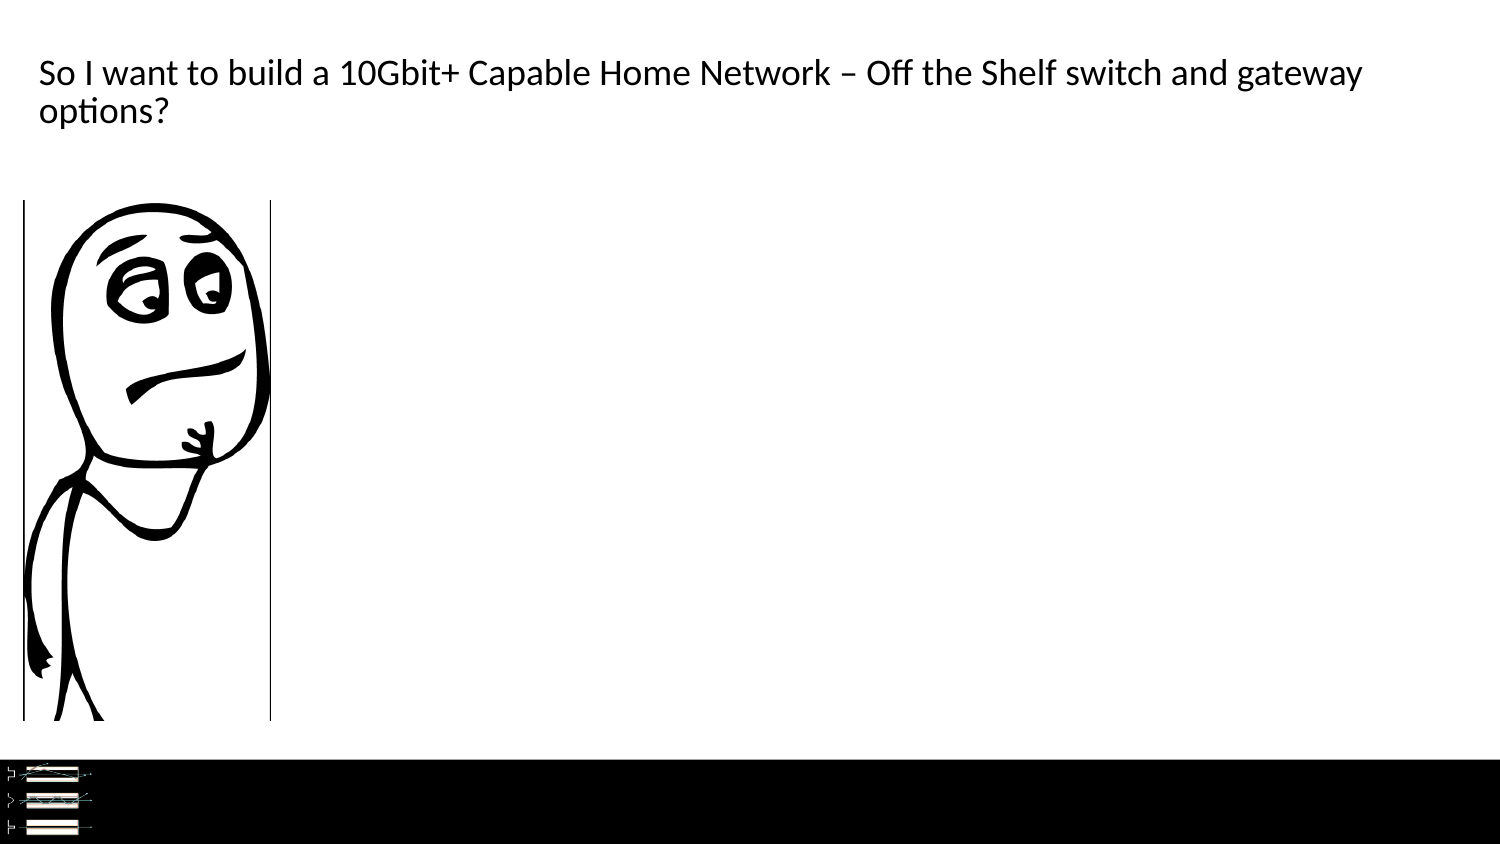

# So I want to build a 10Gbit+ Capable Home Network – Off the Shelf switch and gateway options?